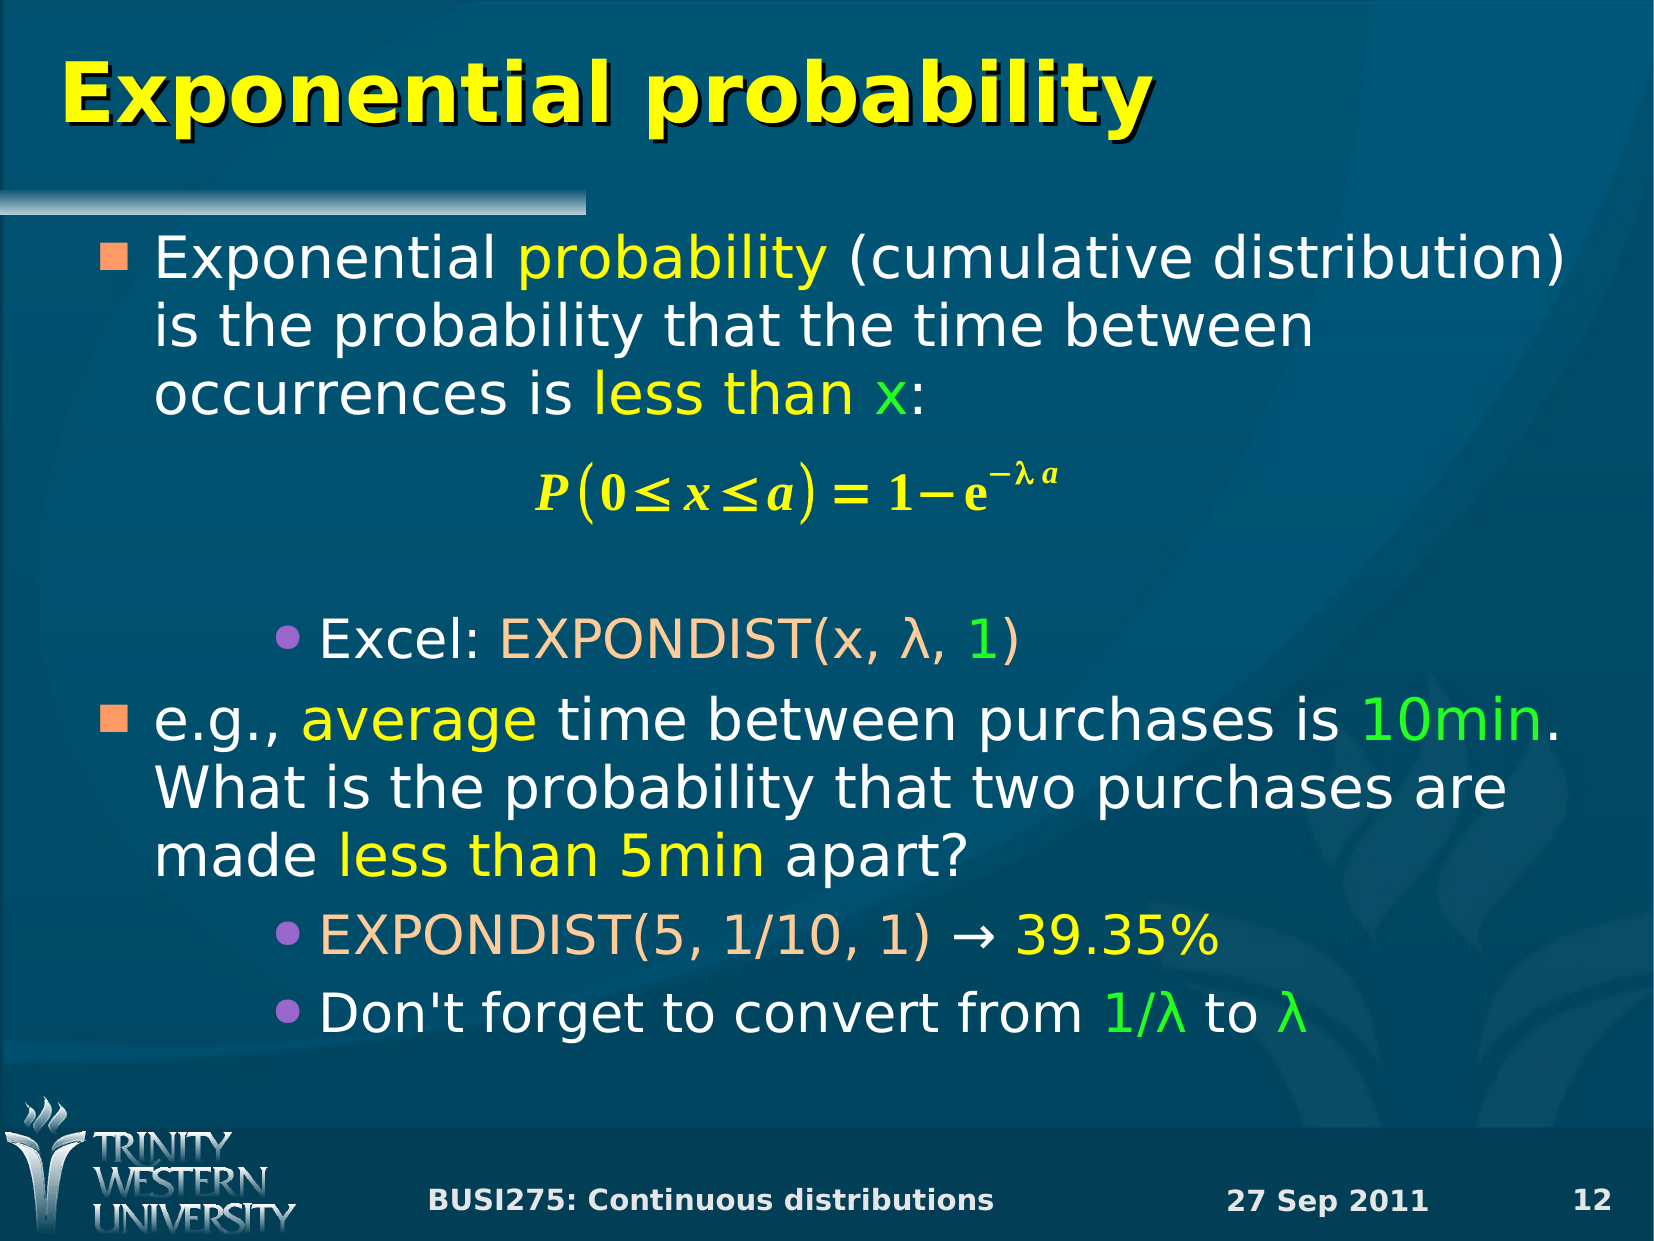

# Exponential probability
Exponential probability (cumulative distribution) is the probability that the time between occurrences is less than x:
Excel: EXPONDIST(x, λ, 1)
e.g., average time between purchases is 10min.
What is the probability that two purchases are made less than 5min apart?
EXPONDIST(5, 1/10, 1) → 39.35%
Don't forget to convert from 1/λ to λ
BUSI275: Continuous distributions
27 Sep 2011
12